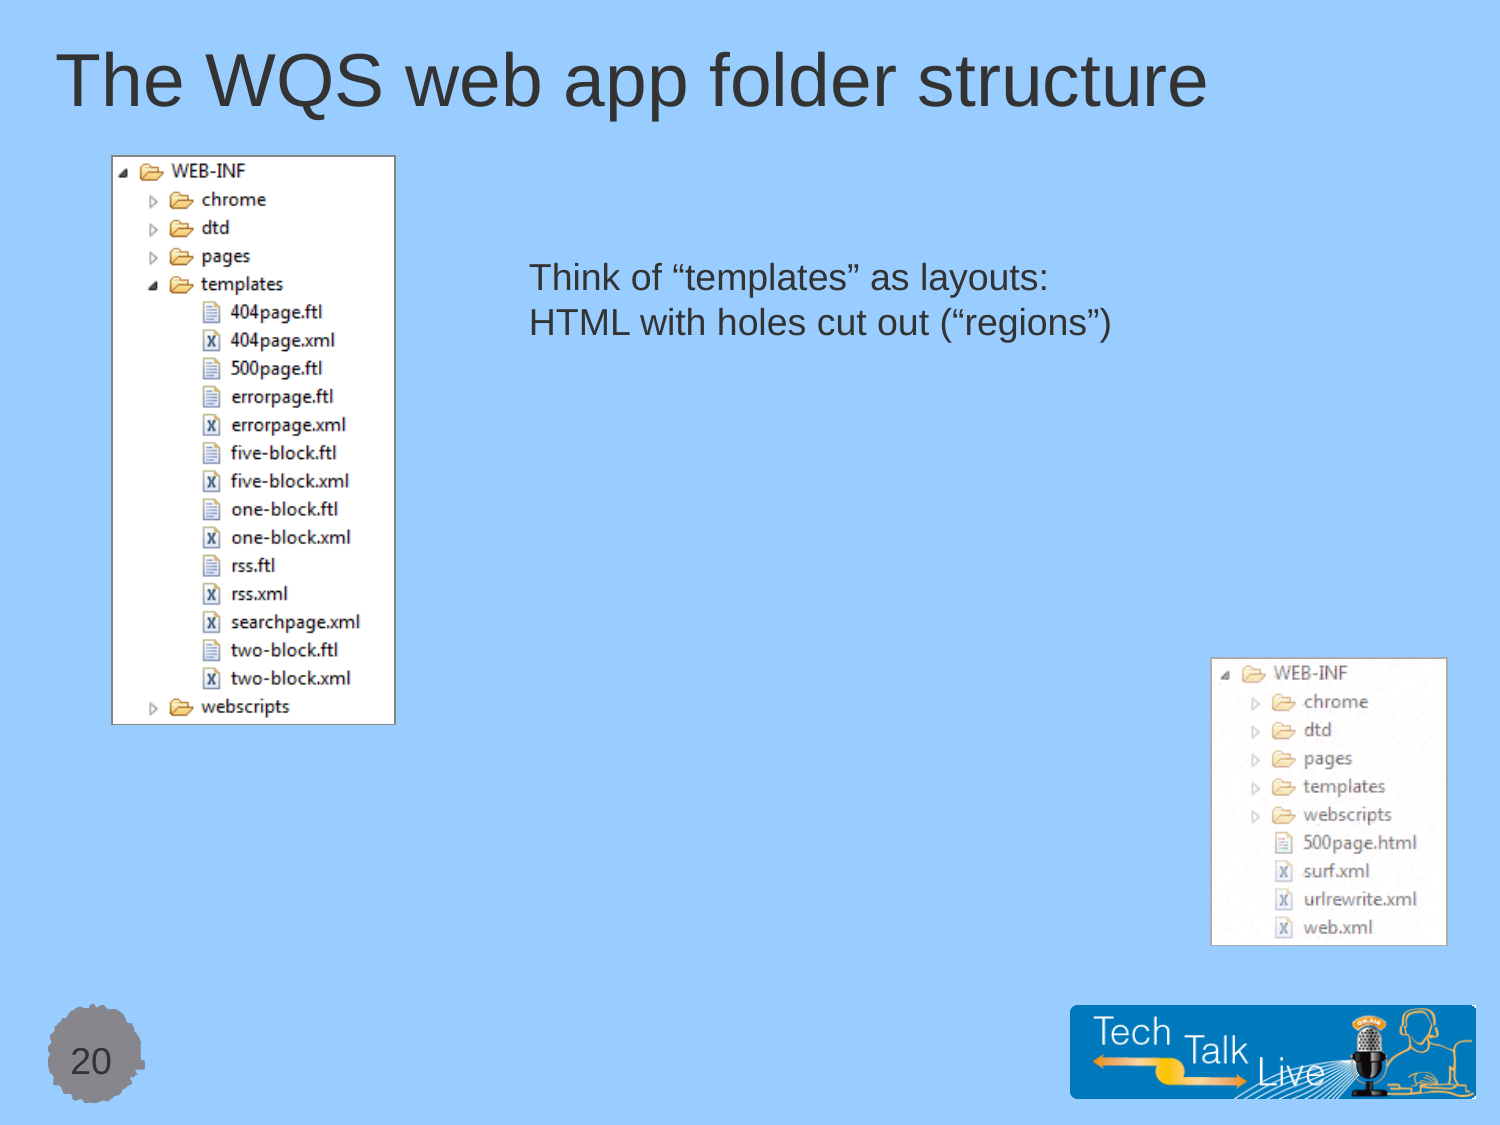

# The WQS web app folder structure
Think of “templates” as layouts:
HTML with holes cut out (“regions”)